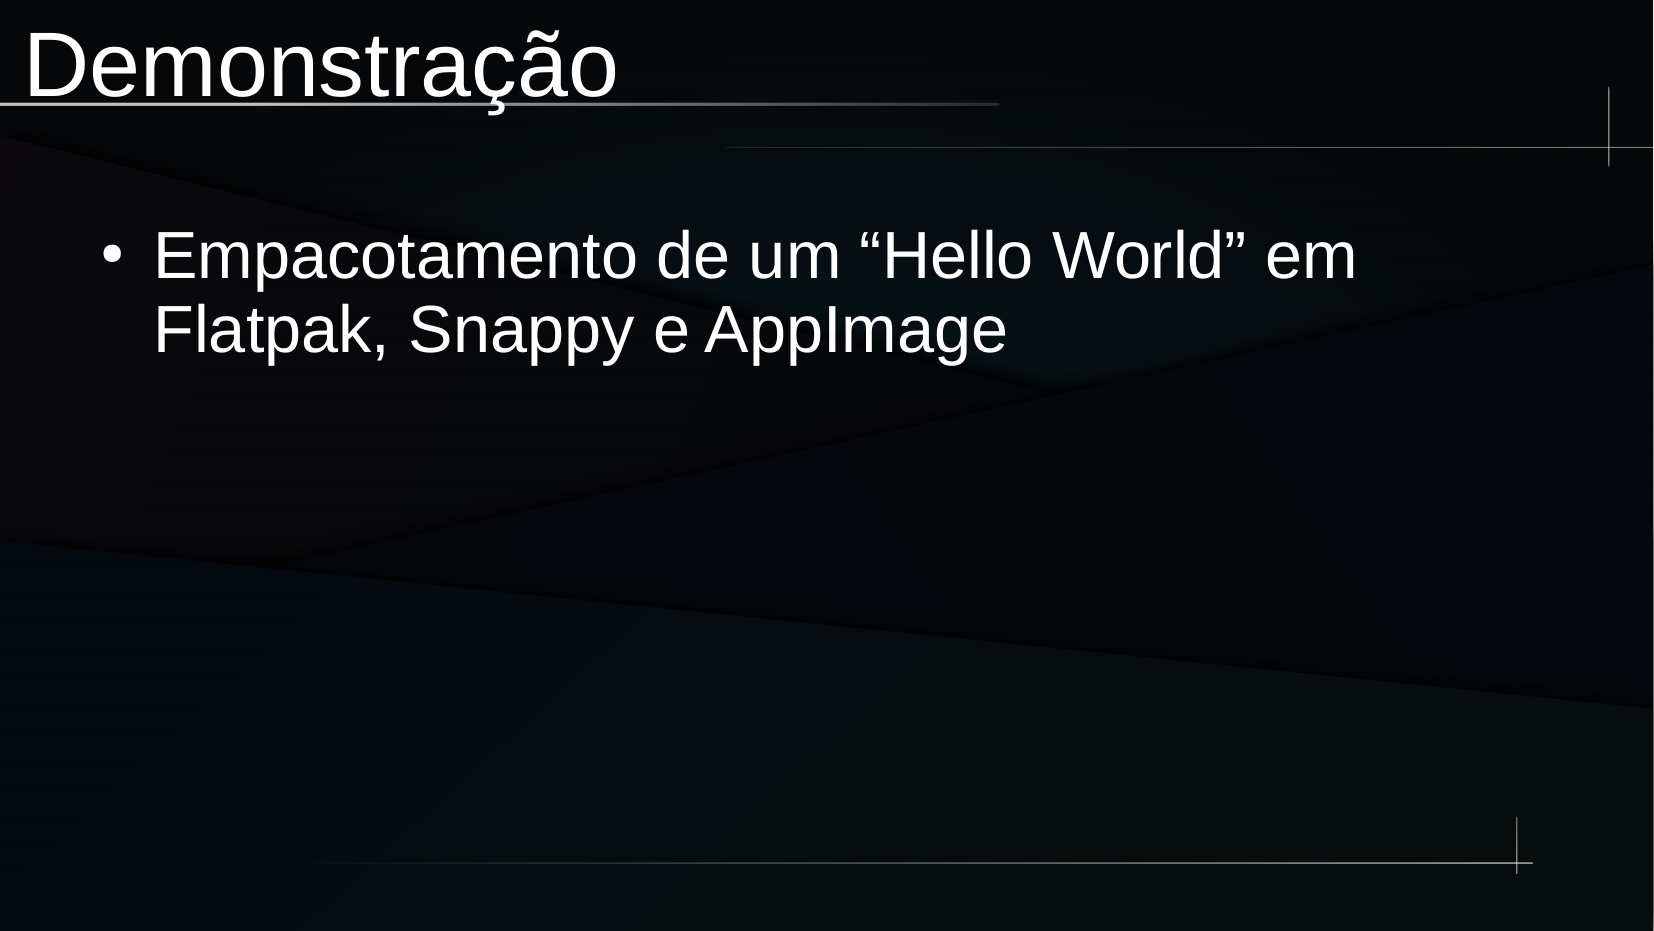

# Demonstração
Empacotamento de um “Hello World” em Flatpak, Snappy e AppImage